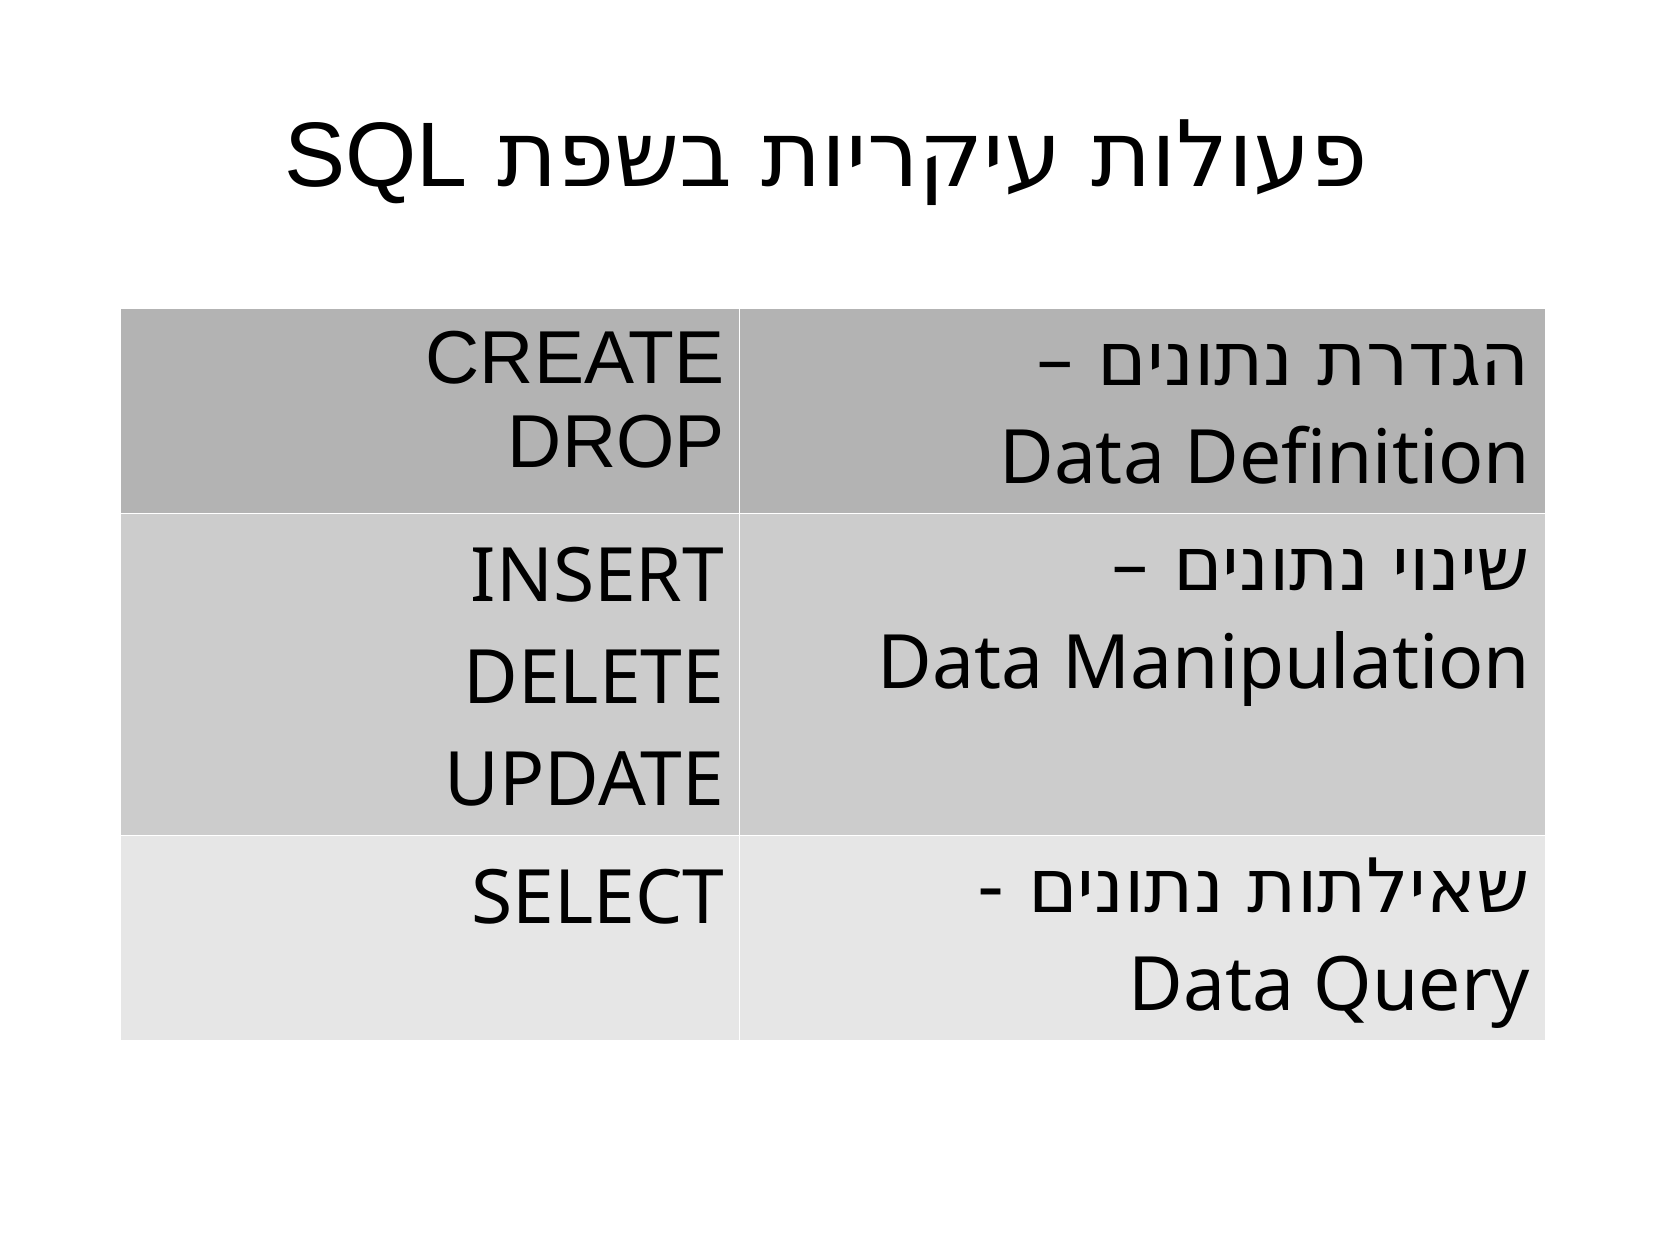

# פעולות עיקריות בשפת SQL
| CREATE DROP | הגדרת נתונים – Data Definition |
| --- | --- |
| INSERT DELETE UPDATE | שינוי נתונים – Data Manipulation |
| SELECT | שאילתות נתונים - Data Query |